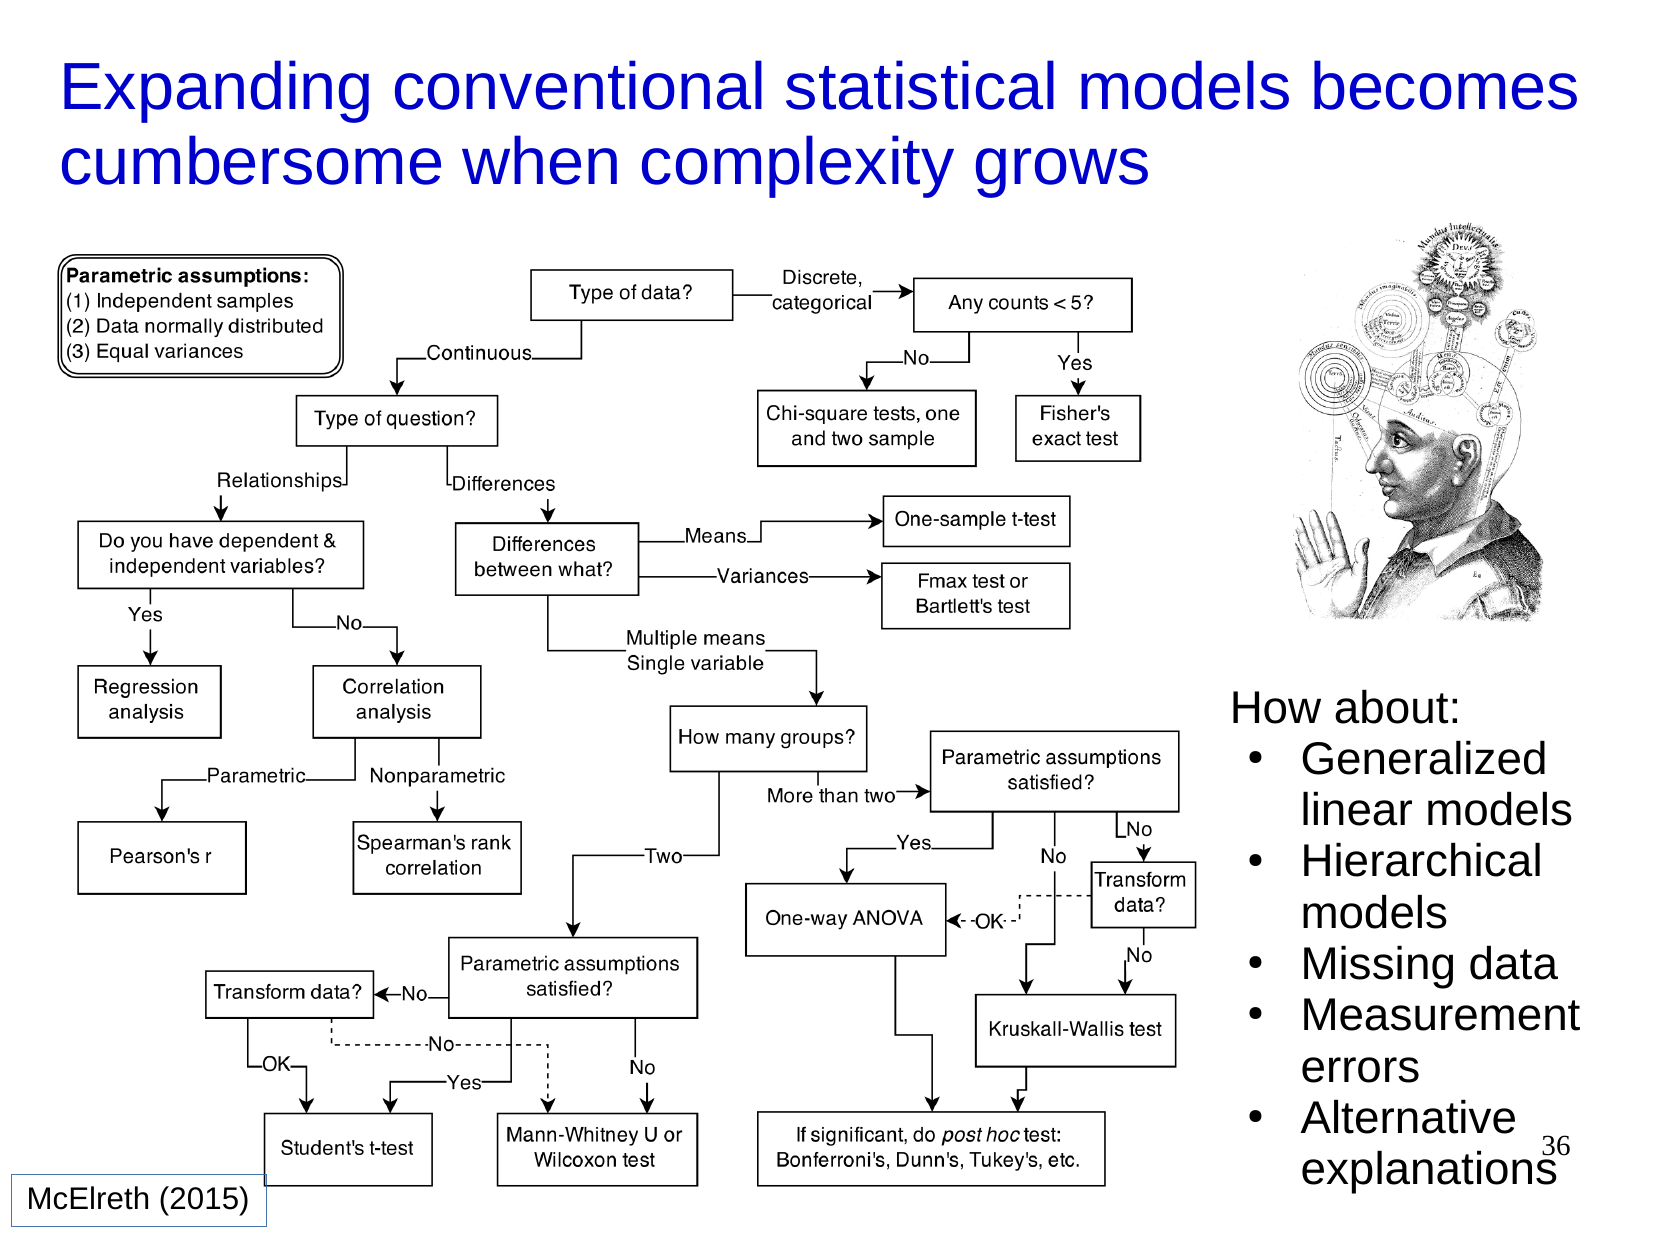

# Expanding conventional statistical models becomes cumbersome when complexity grows
How about:
Generalized linear models
Hierarchical models
Missing data
Measurement errors
Alternative explanations
36
McElreth (2015)